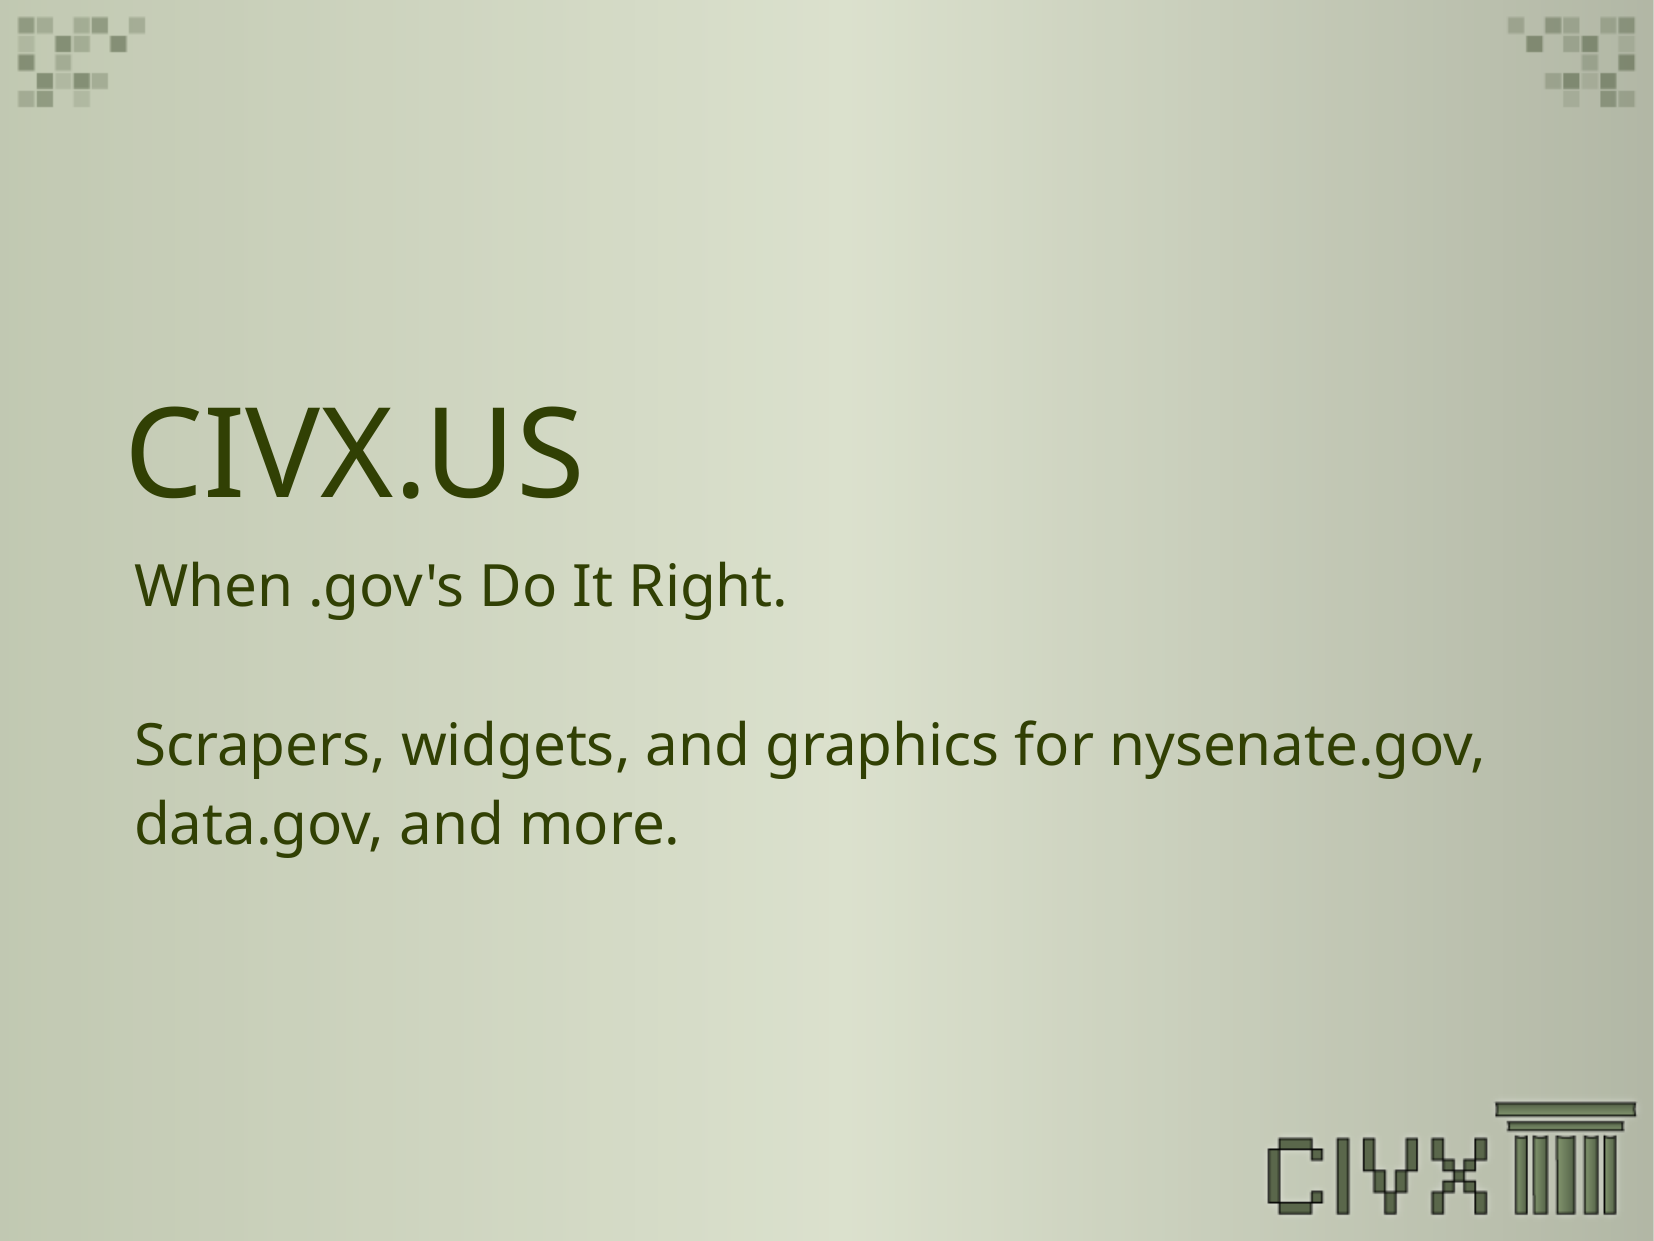

# CIVX.US
When .gov's Do It Right.
Scrapers, widgets, and graphics for nysenate.gov, data.gov, and more.